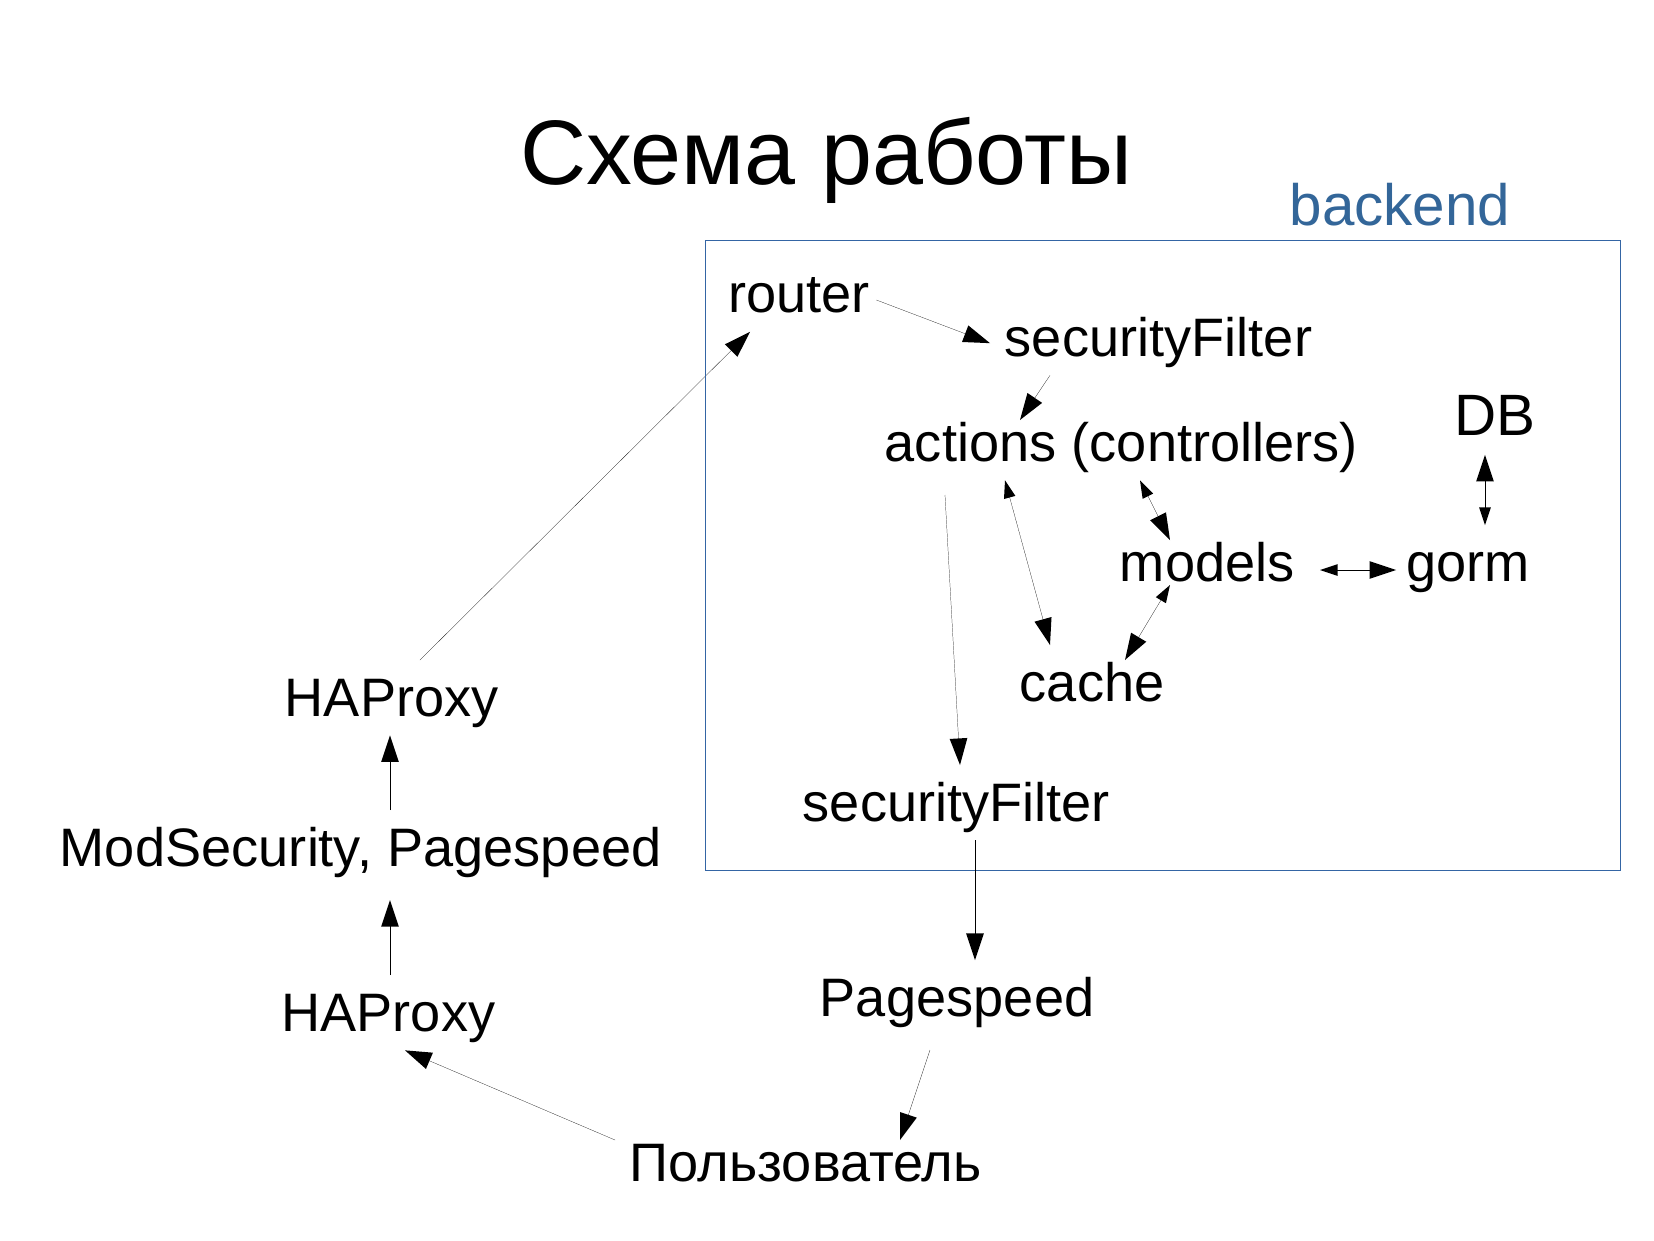

# Схема работы
backend
router
securityFilter
DB
actions (controllers)
models
gorm
cache
HAProxy
securityFilter
ModSecurity, Pagespeed
Pagespeed
HAProxy
Пользователь